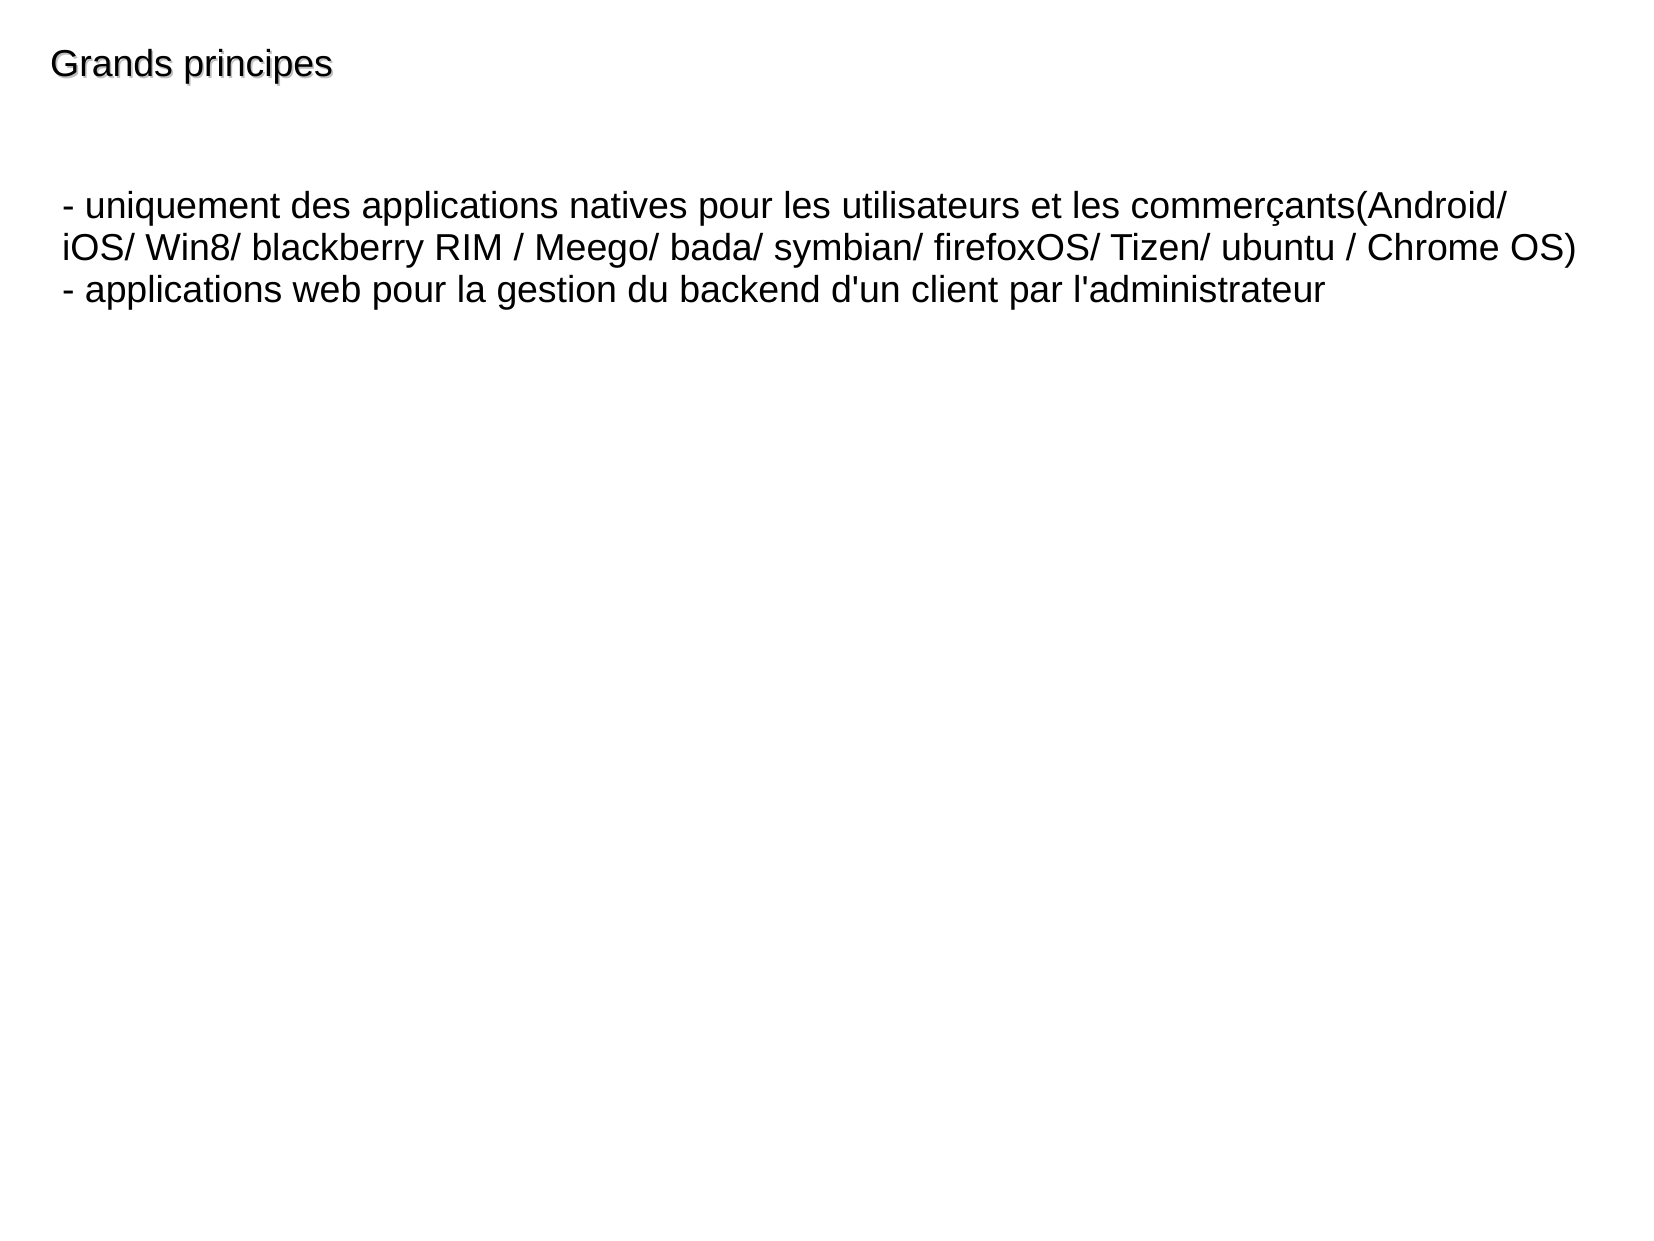

Grands principes
- uniquement des applications natives pour les utilisateurs et les commerçants(Android/ iOS/ Win8/ blackberry RIM / Meego/ bada/ symbian/ firefoxOS/ Tizen/ ubuntu / Chrome OS)
- applications web pour la gestion du backend d'un client par l'administrateur